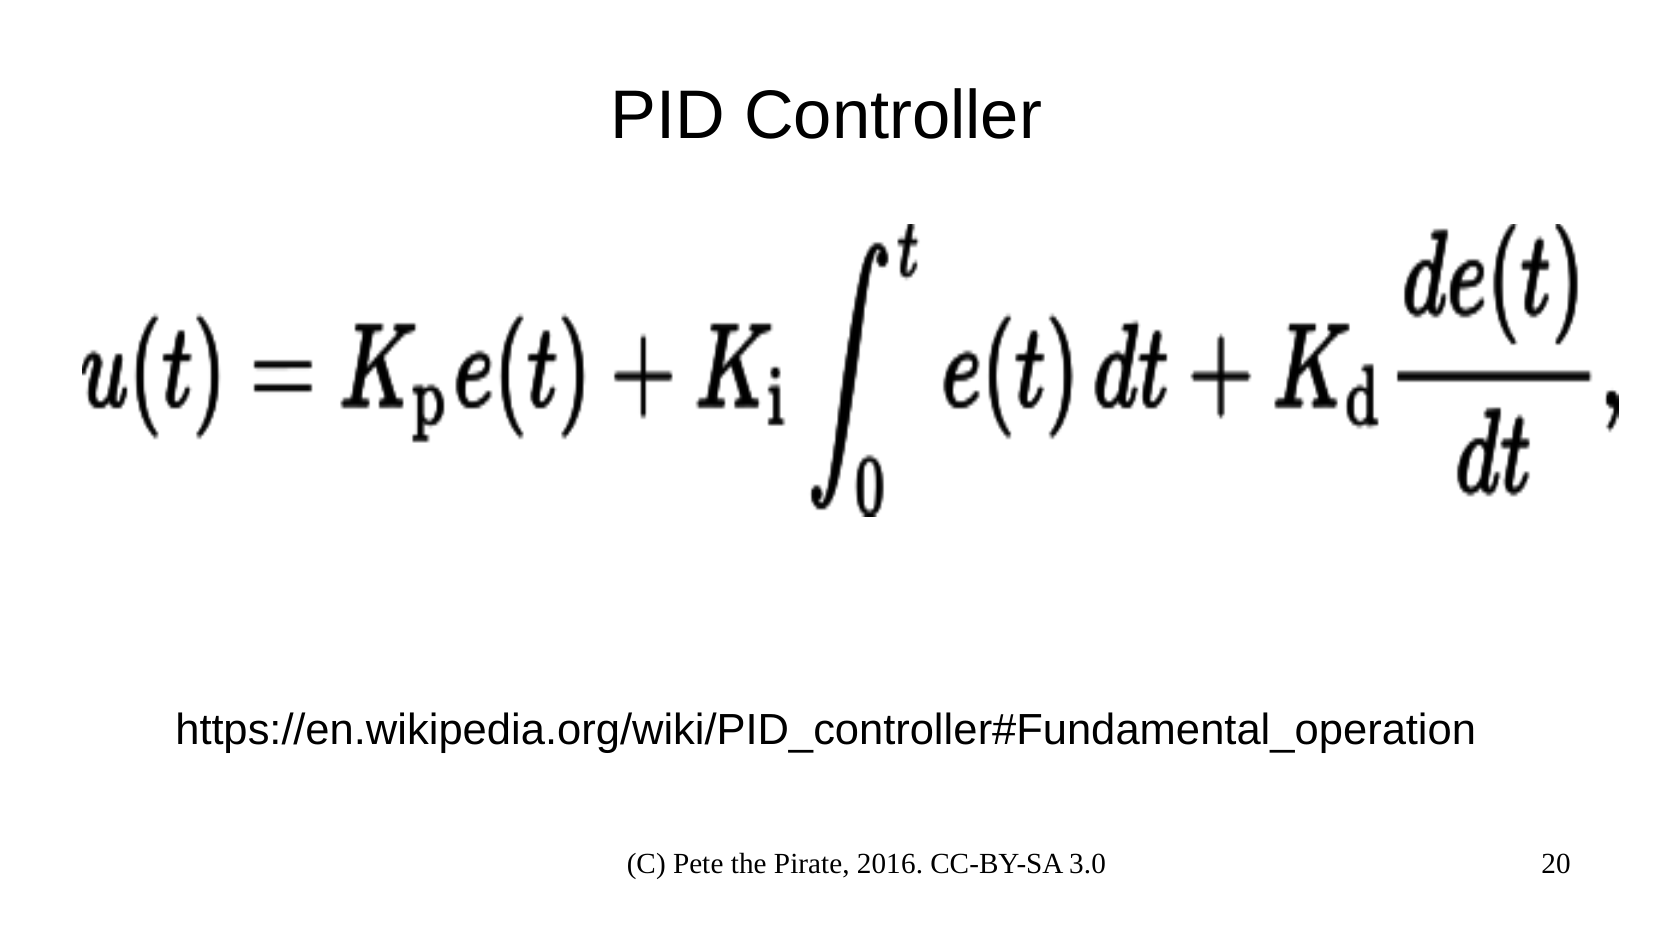

# PID Controller
https://en.wikipedia.org/wiki/PID_controller#Fundamental_operation
(C) Pete the Pirate, 2016. CC-BY-SA 3.0
20